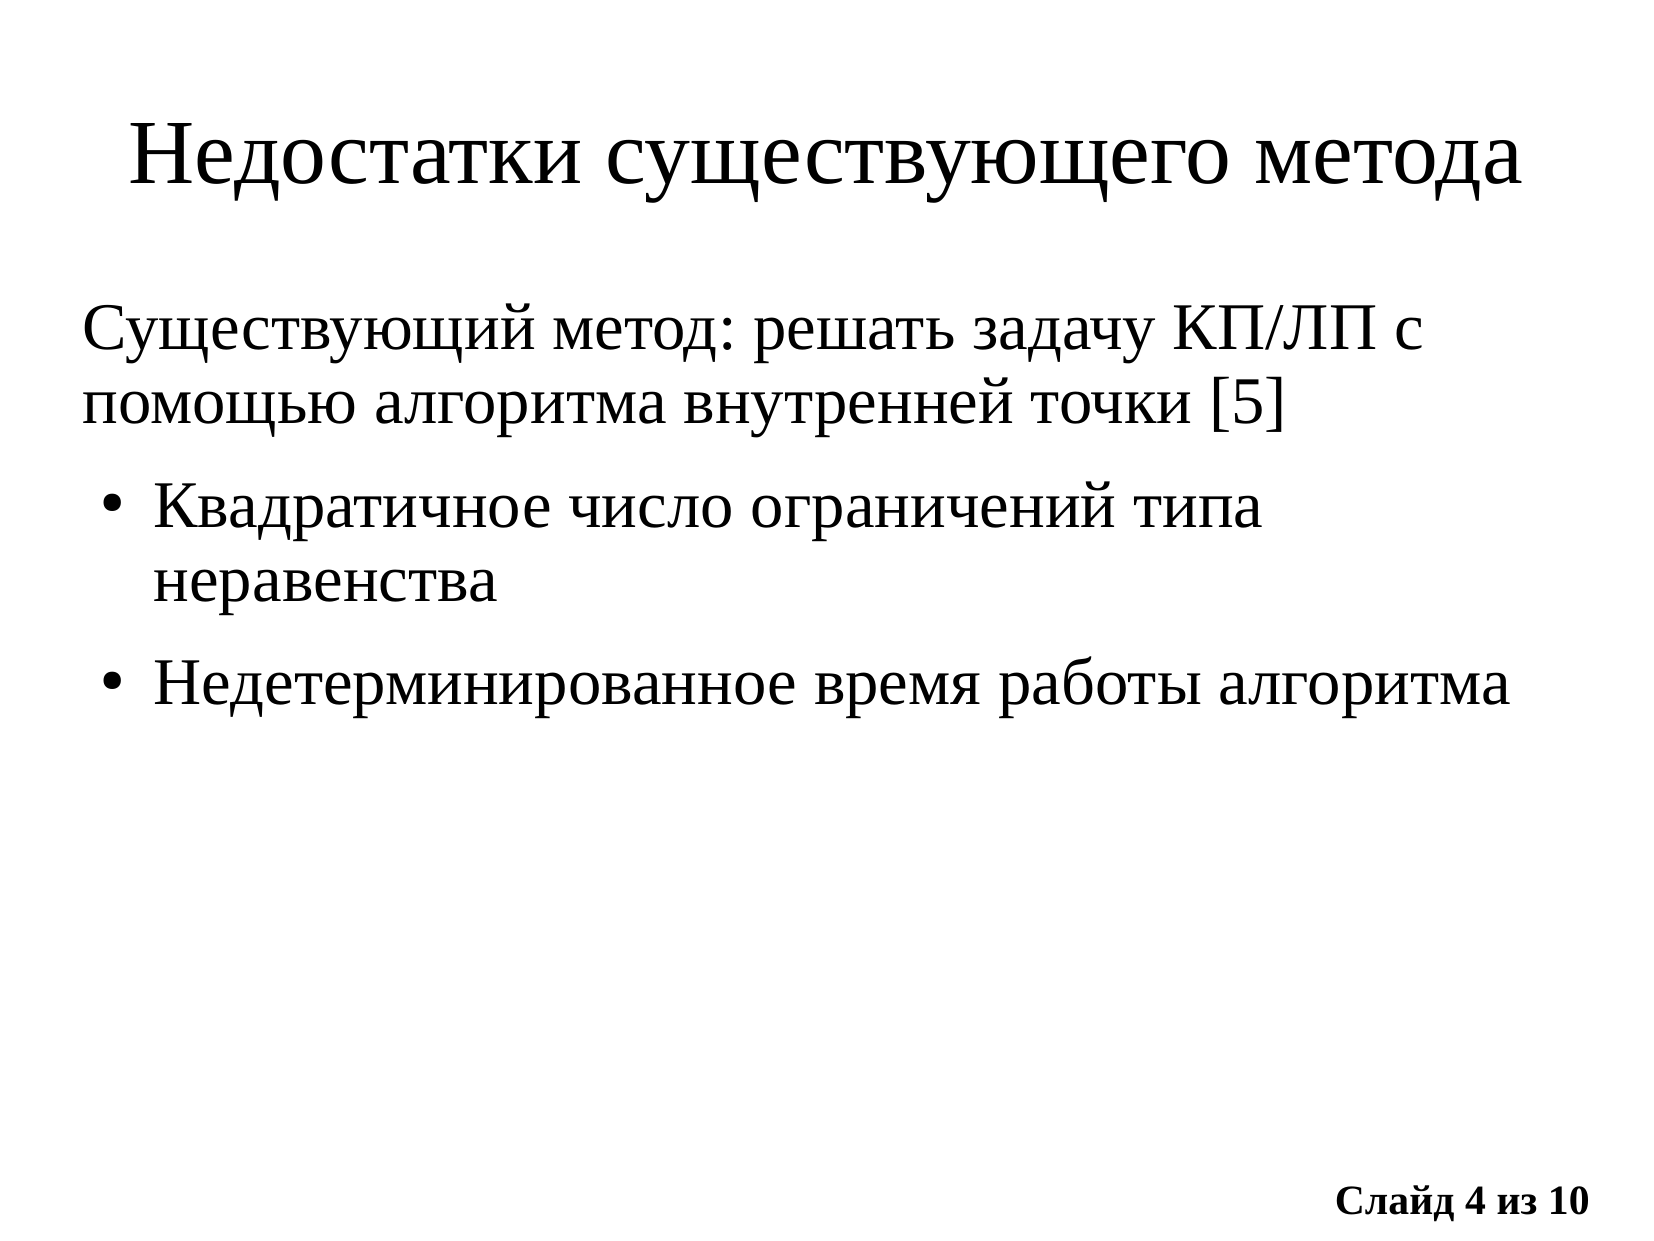

# Недостатки существующего метода
Существующий метод: решать задачу КП/ЛП с помощью алгоритма внутренней точки [5]
Квадратичное число ограничений типа неравенства
Недетерминированное время работы алгоритма
4